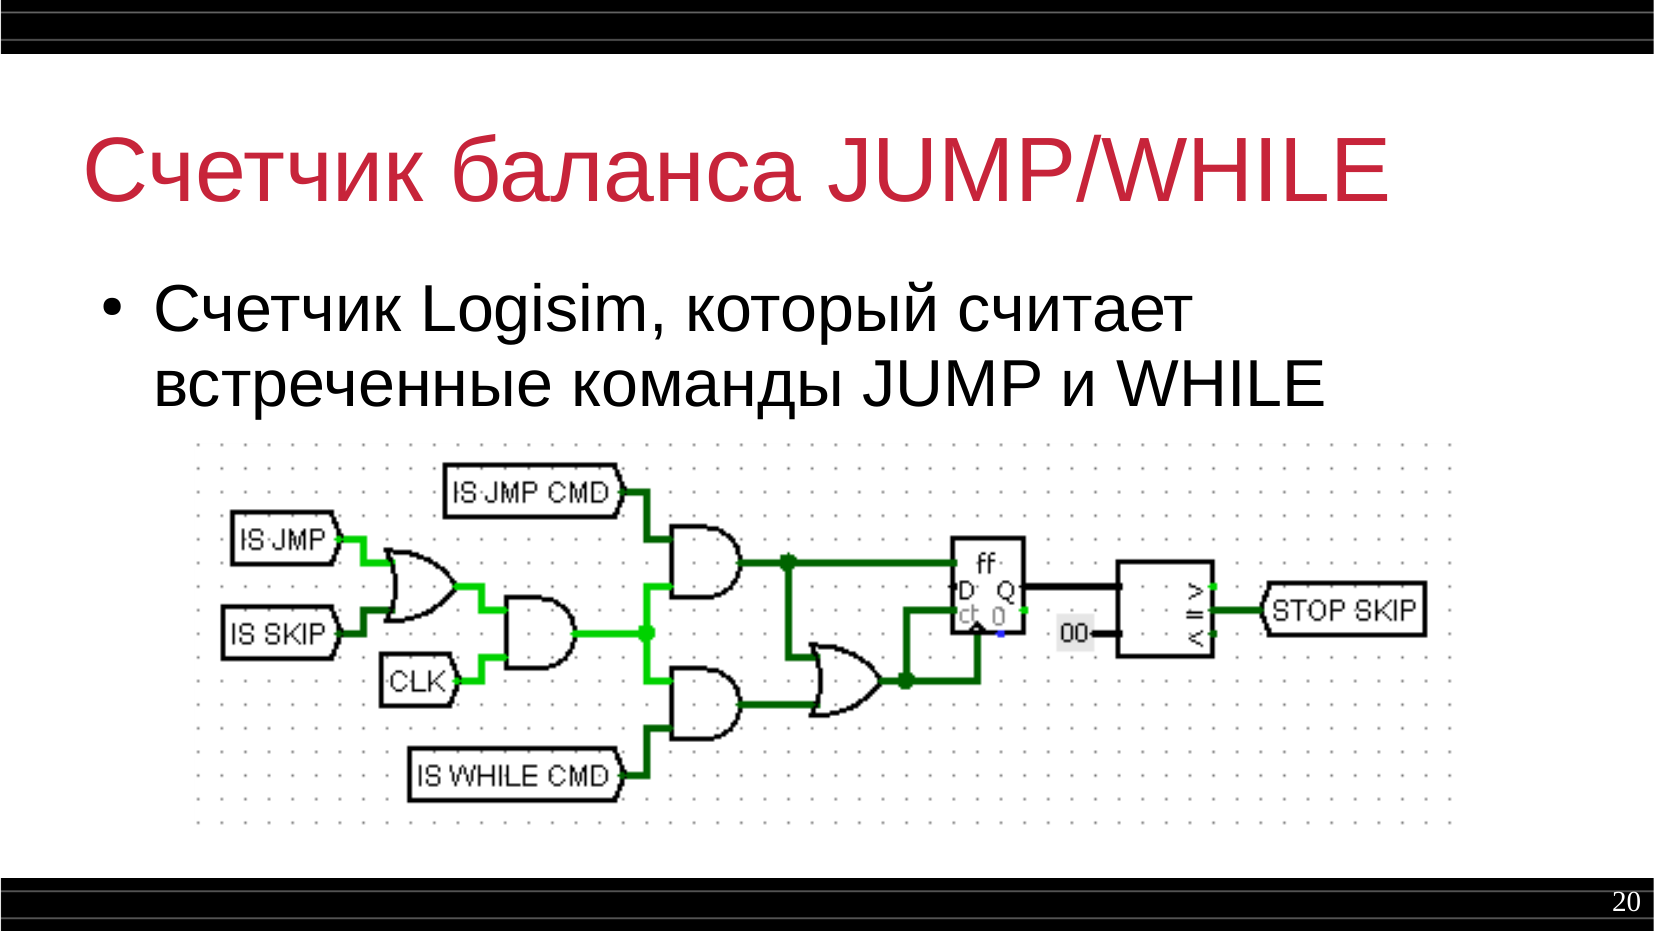

# Счетчик баланса JUMP/WHILE
Счетчик Logisim, который считает встреченные команды JUMP и WHILE